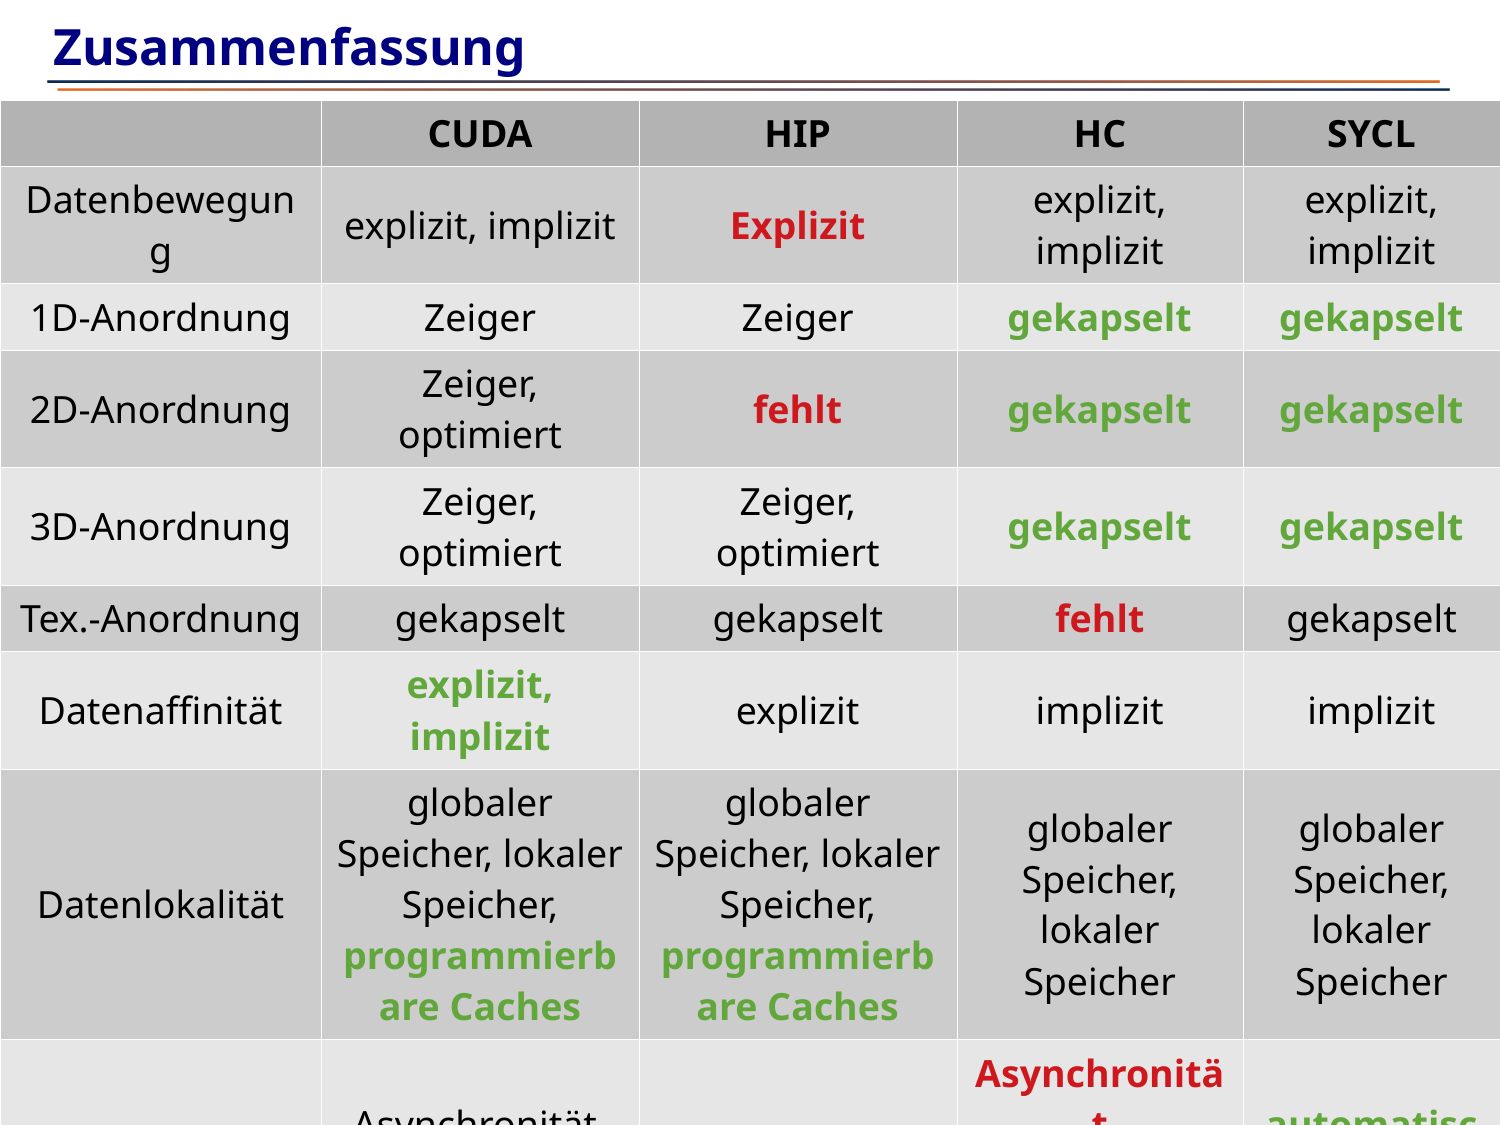

# Zusammenfassung
| | CUDA | HIP | HC | SYCL |
| --- | --- | --- | --- | --- |
| Datenbewegung | explizit, implizit | Explizit | explizit, implizit | explizit, implizit |
| 1D-Anordnung | Zeiger | Zeiger | gekapselt | gekapselt |
| 2D-Anordnung | Zeiger, optimiert | fehlt | gekapselt | gekapselt |
| 3D-Anordnung | Zeiger, optimiert | Zeiger, optimiert | gekapselt | gekapselt |
| Tex.-Anordnung | gekapselt | gekapselt | fehlt | gekapselt |
| Datenaffinität | explizit, implizit | explizit | implizit | implizit |
| Datenlokalität | globaler Speicher, lokaler Speicher, programmierbare Caches | globaler Speicher, lokaler Speicher, programmierbare Caches | globaler Speicher, lokaler Speicher | globaler Speicher, lokaler Speicher |
| Aufgabengraph | Asynchronität, Graph-API | Asynchronität | Asynchronität (eingeschränkt) | automatisch |
31